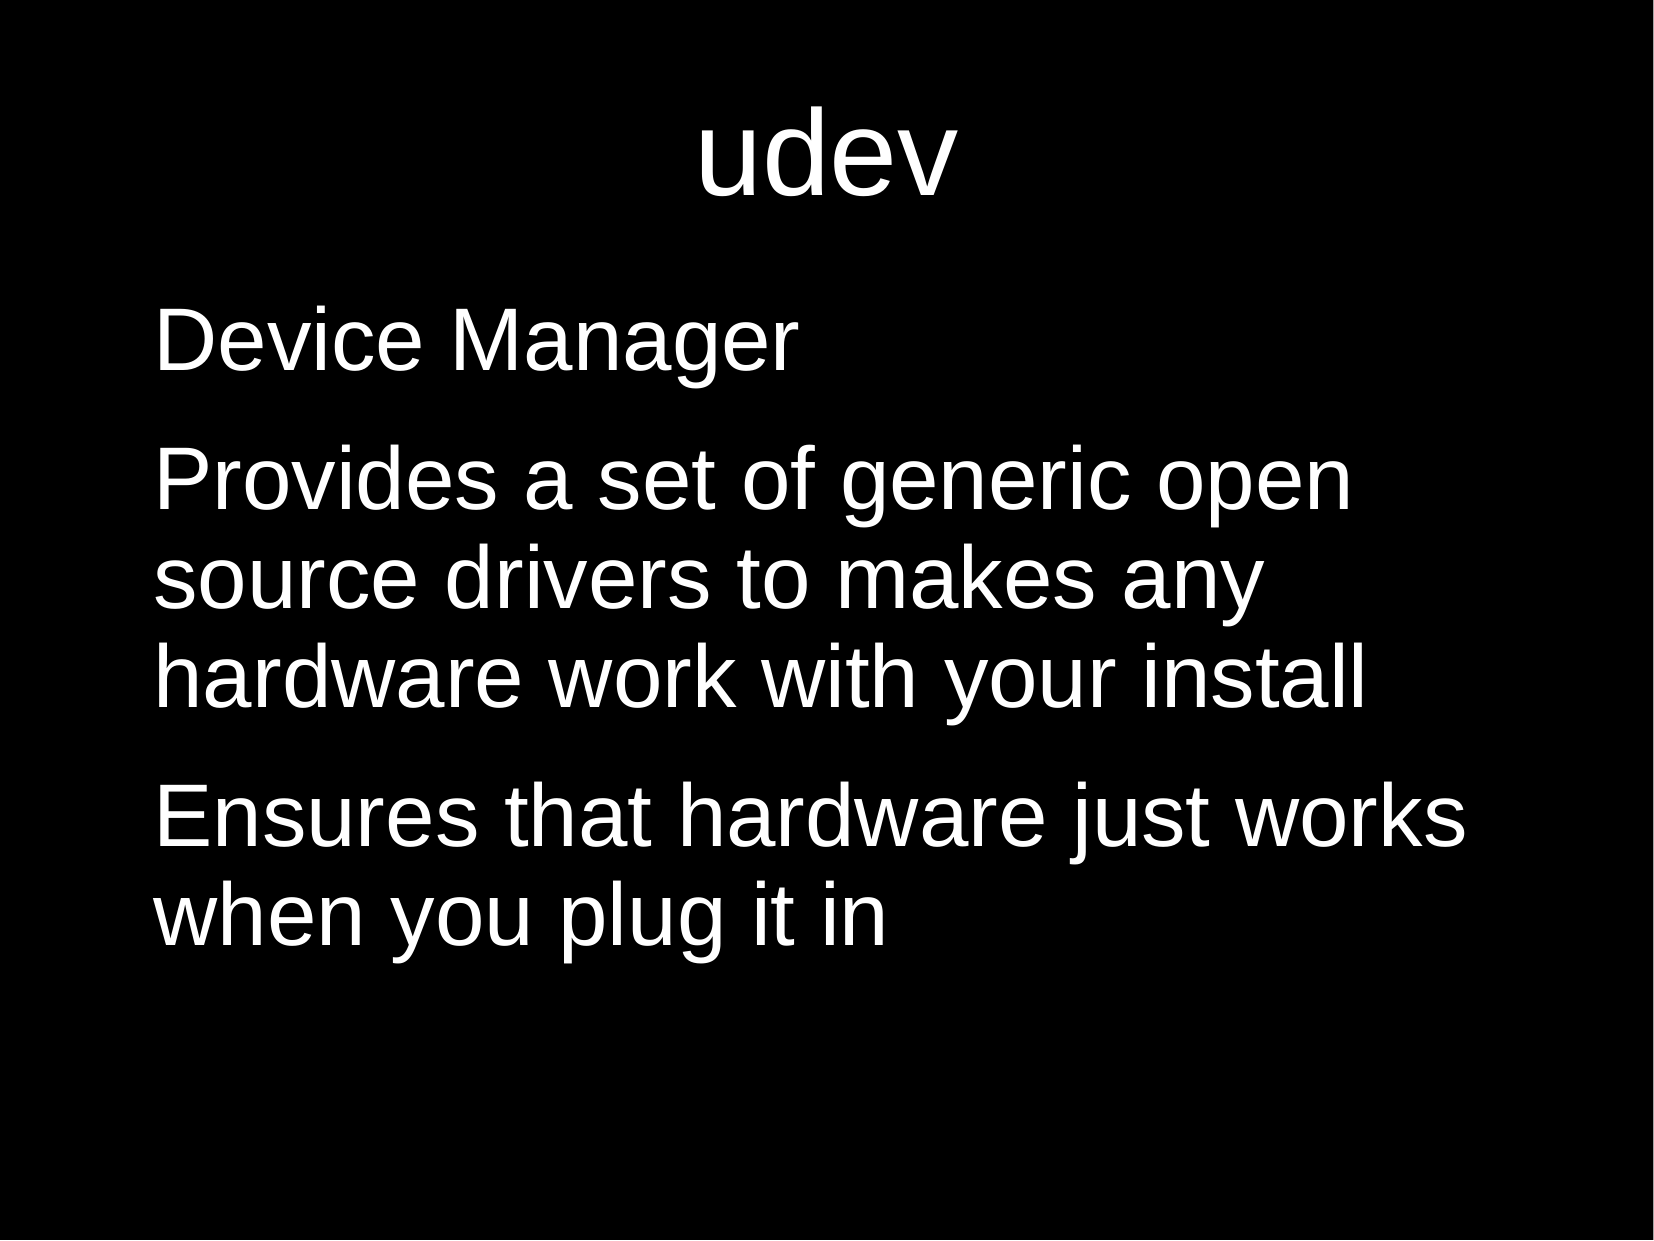

# udev
Device Manager
Provides a set of generic open source drivers to makes any hardware work with your install
Ensures that hardware just works when you plug it in